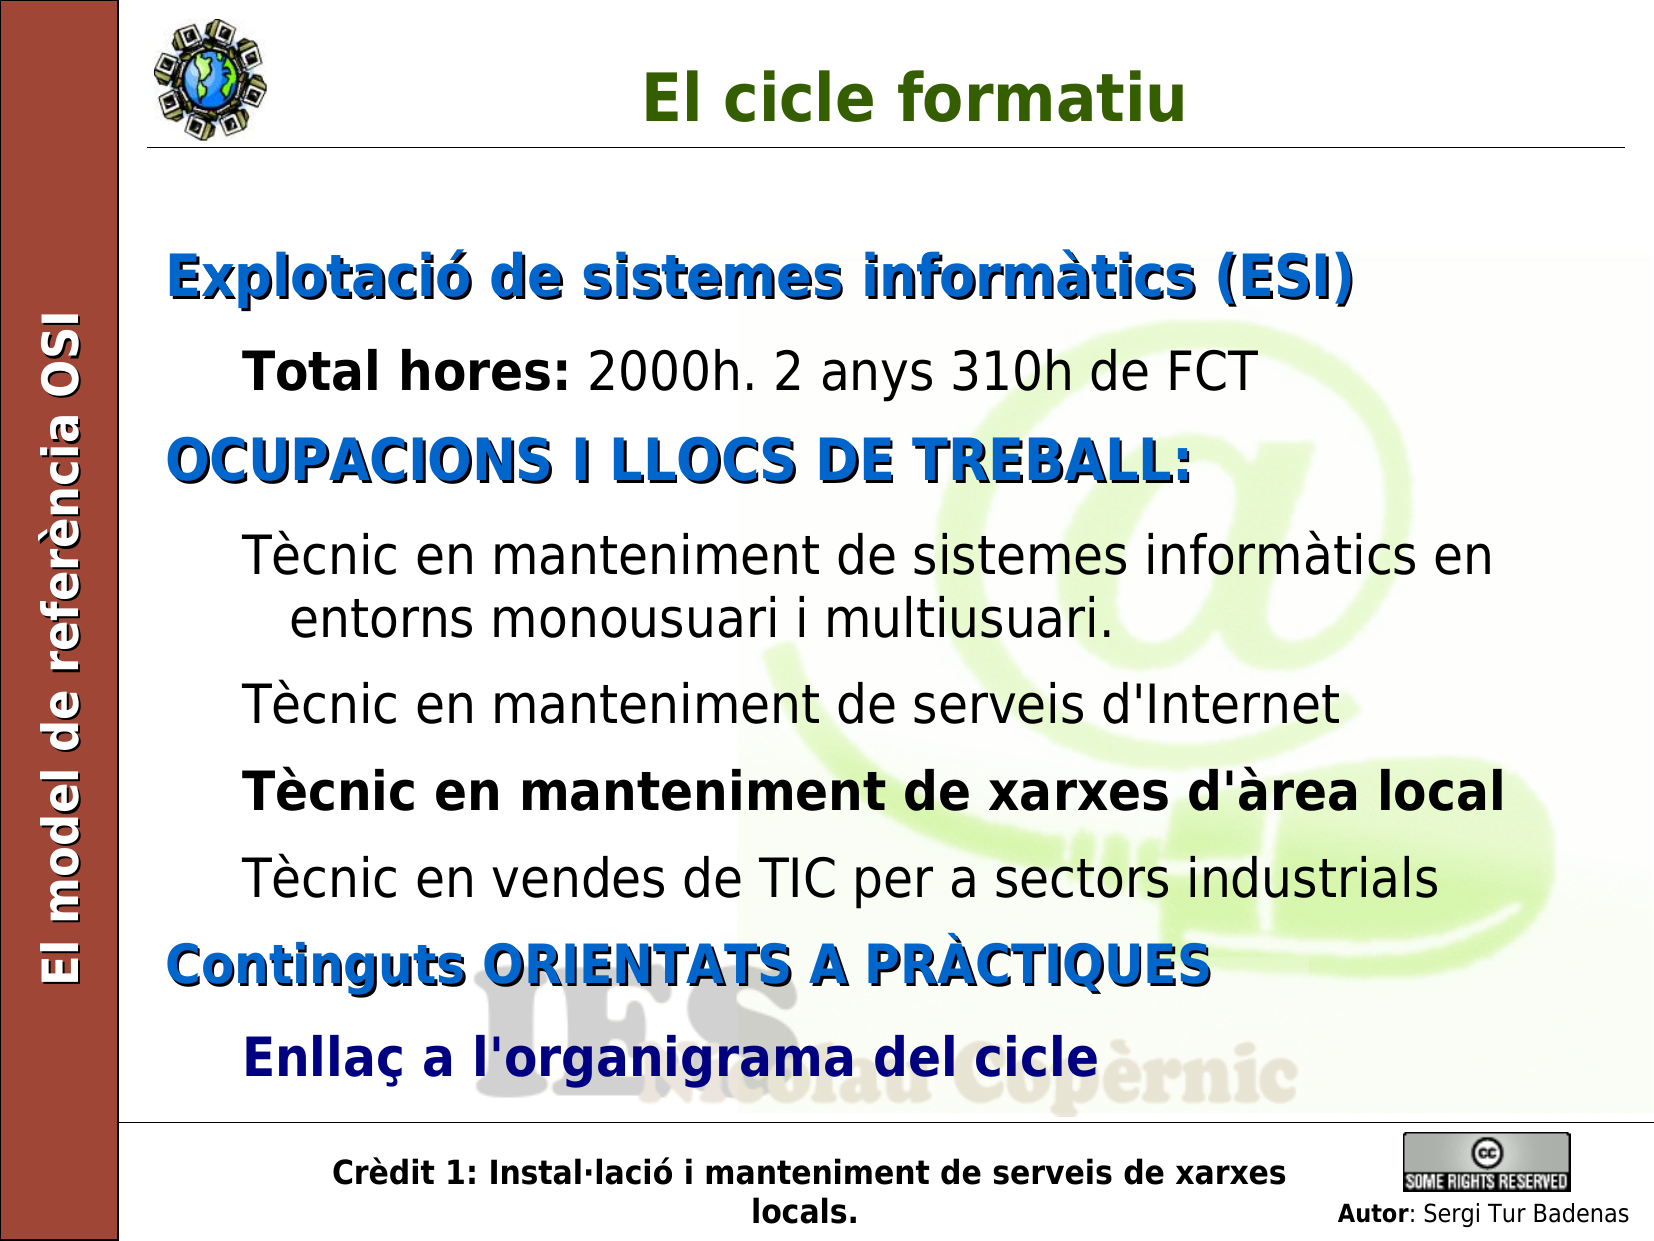

# El cicle formatiu
Explotació de sistemes informàtics (ESI)
Total hores: 2000h. 2 anys 310h de FCT
OCUPACIONS I LLOCS DE TREBALL:
Tècnic en manteniment de sistemes informàtics en entorns monousuari i multiusuari.
Tècnic en manteniment de serveis d'Internet
Tècnic en manteniment de xarxes d'àrea local
Tècnic en vendes de TIC per a sectors industrials
Continguts ORIENTATS A PRÀCTIQUES
Enllaç a l'organigrama del cicle